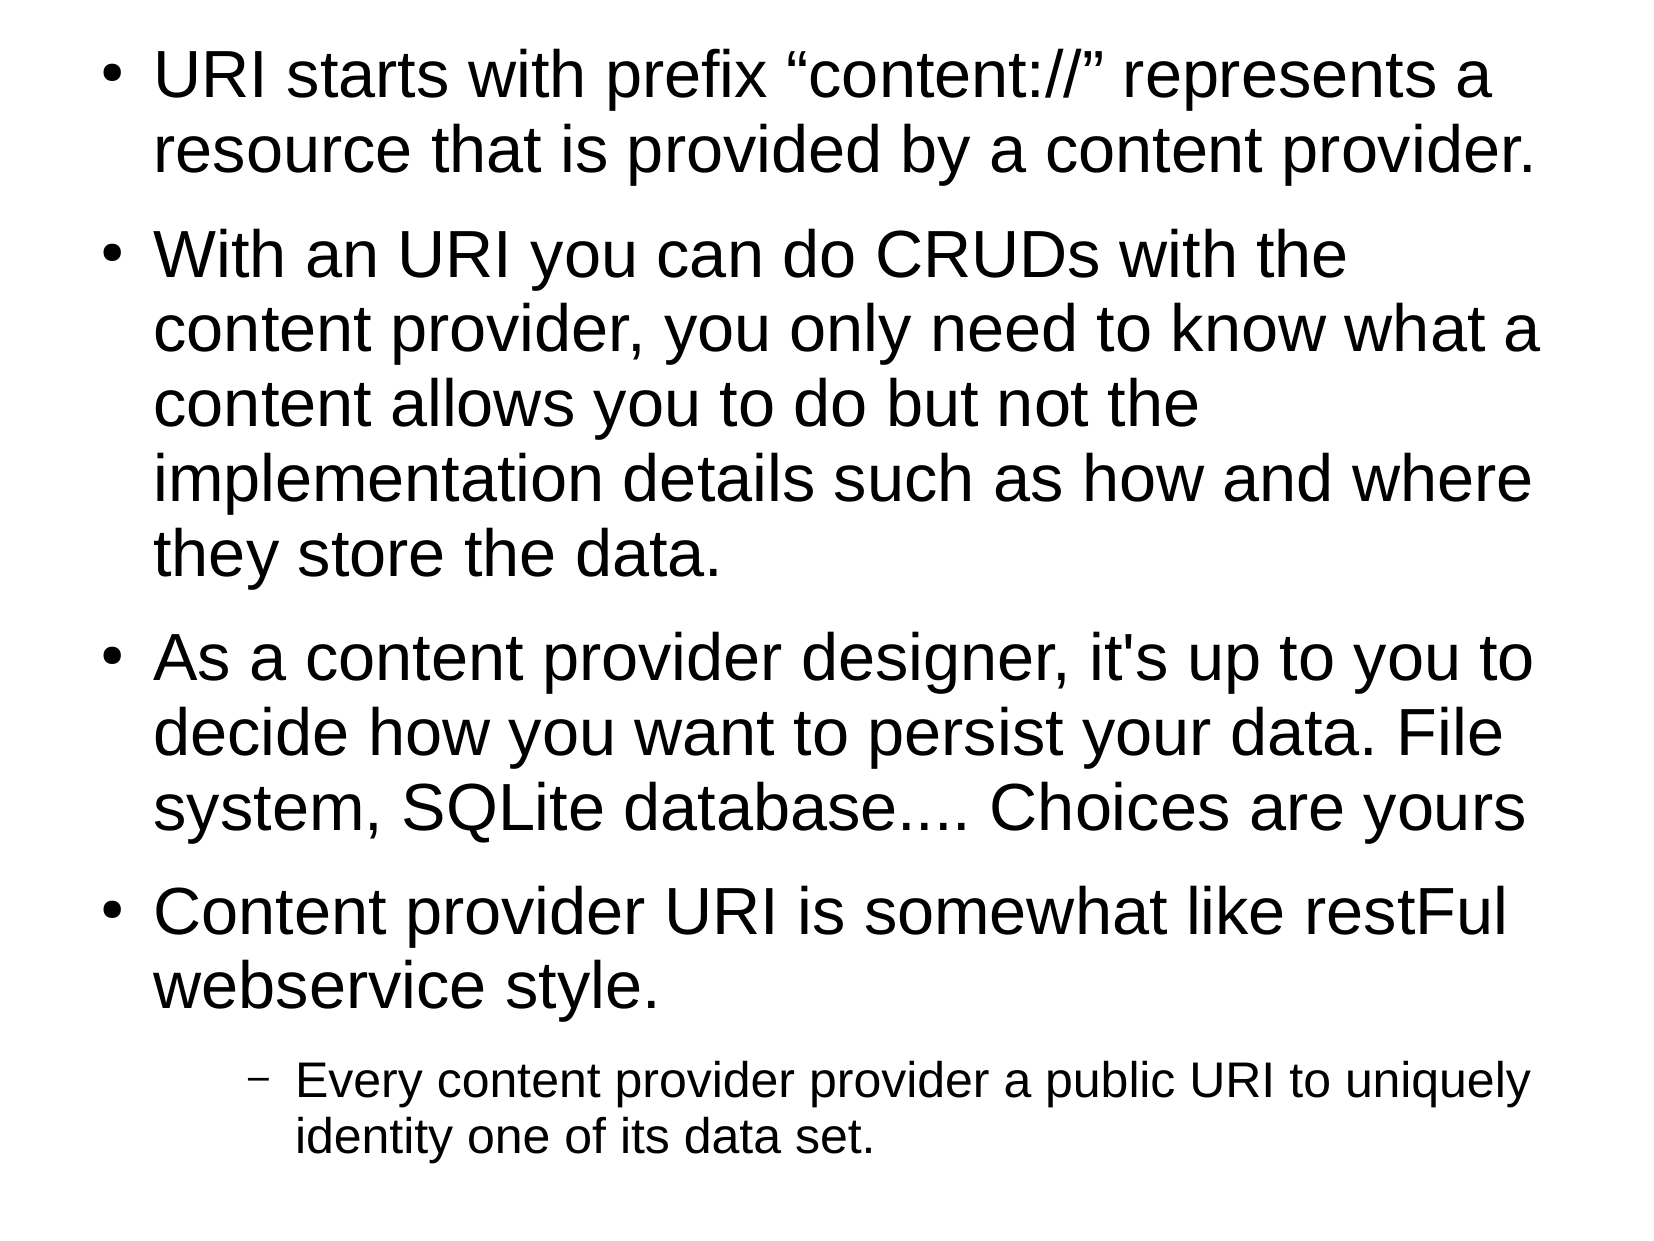

# URI starts with prefix “content://” represents a resource that is provided by a content provider.
With an URI you can do CRUDs with the content provider, you only need to know what a content allows you to do but not the implementation details such as how and where they store the data.
As a content provider designer, it's up to you to decide how you want to persist your data. File system, SQLite database.... Choices are yours
Content provider URI is somewhat like restFul webservice style.
Every content provider provider a public URI to uniquely identity one of its data set.